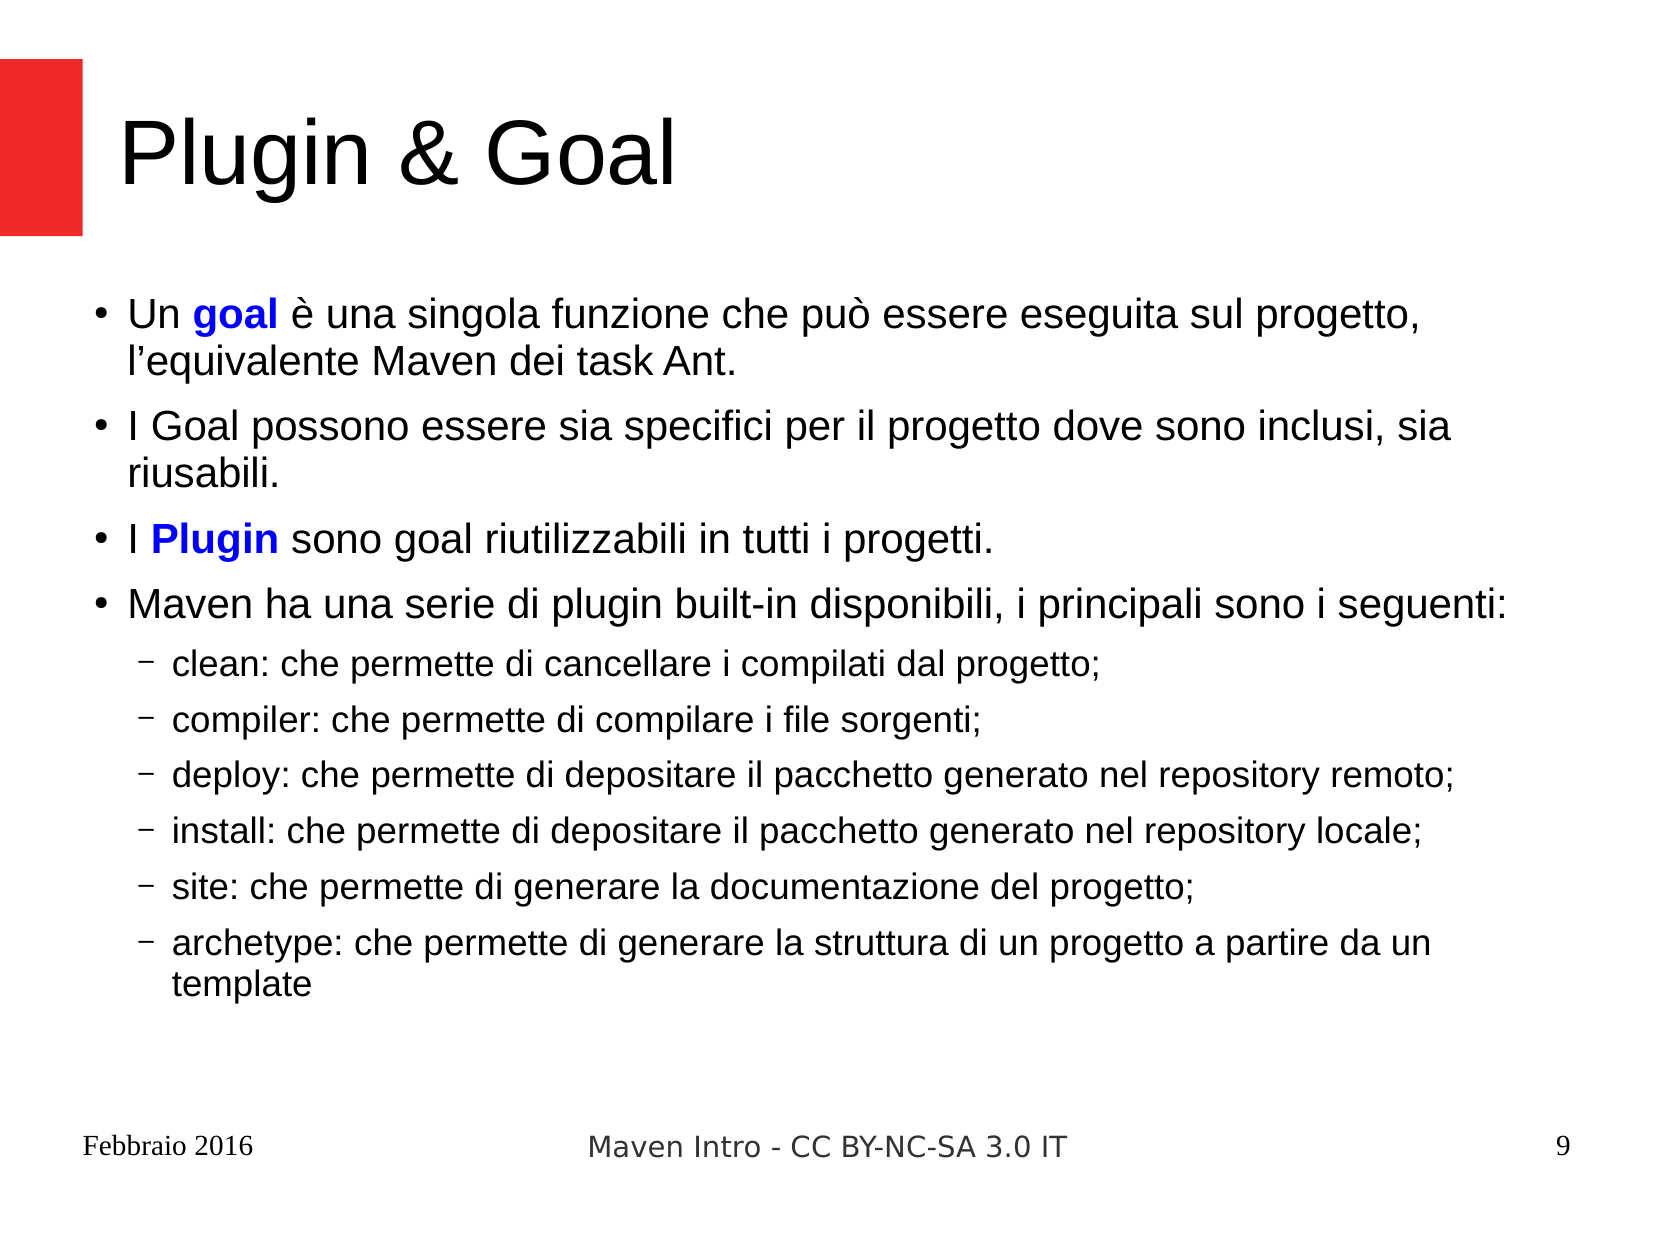

# Plugin & Goal
Un goal è una singola funzione che può essere eseguita sul progetto, l’equivalente Maven dei task Ant.
I Goal possono essere sia specifici per il progetto dove sono inclusi, sia riusabili.
I Plugin sono goal riutilizzabili in tutti i progetti.
Maven ha una serie di plugin built-in disponibili, i principali sono i seguenti:
clean: che permette di cancellare i compilati dal progetto;
compiler: che permette di compilare i file sorgenti;
deploy: che permette di depositare il pacchetto generato nel repository remoto;
install: che permette di depositare il pacchetto generato nel repository locale;
site: che permette di generare la documentazione del progetto;
archetype: che permette di generare la struttura di un progetto a partire da un template
Your Date Here
Your Footer Here
9